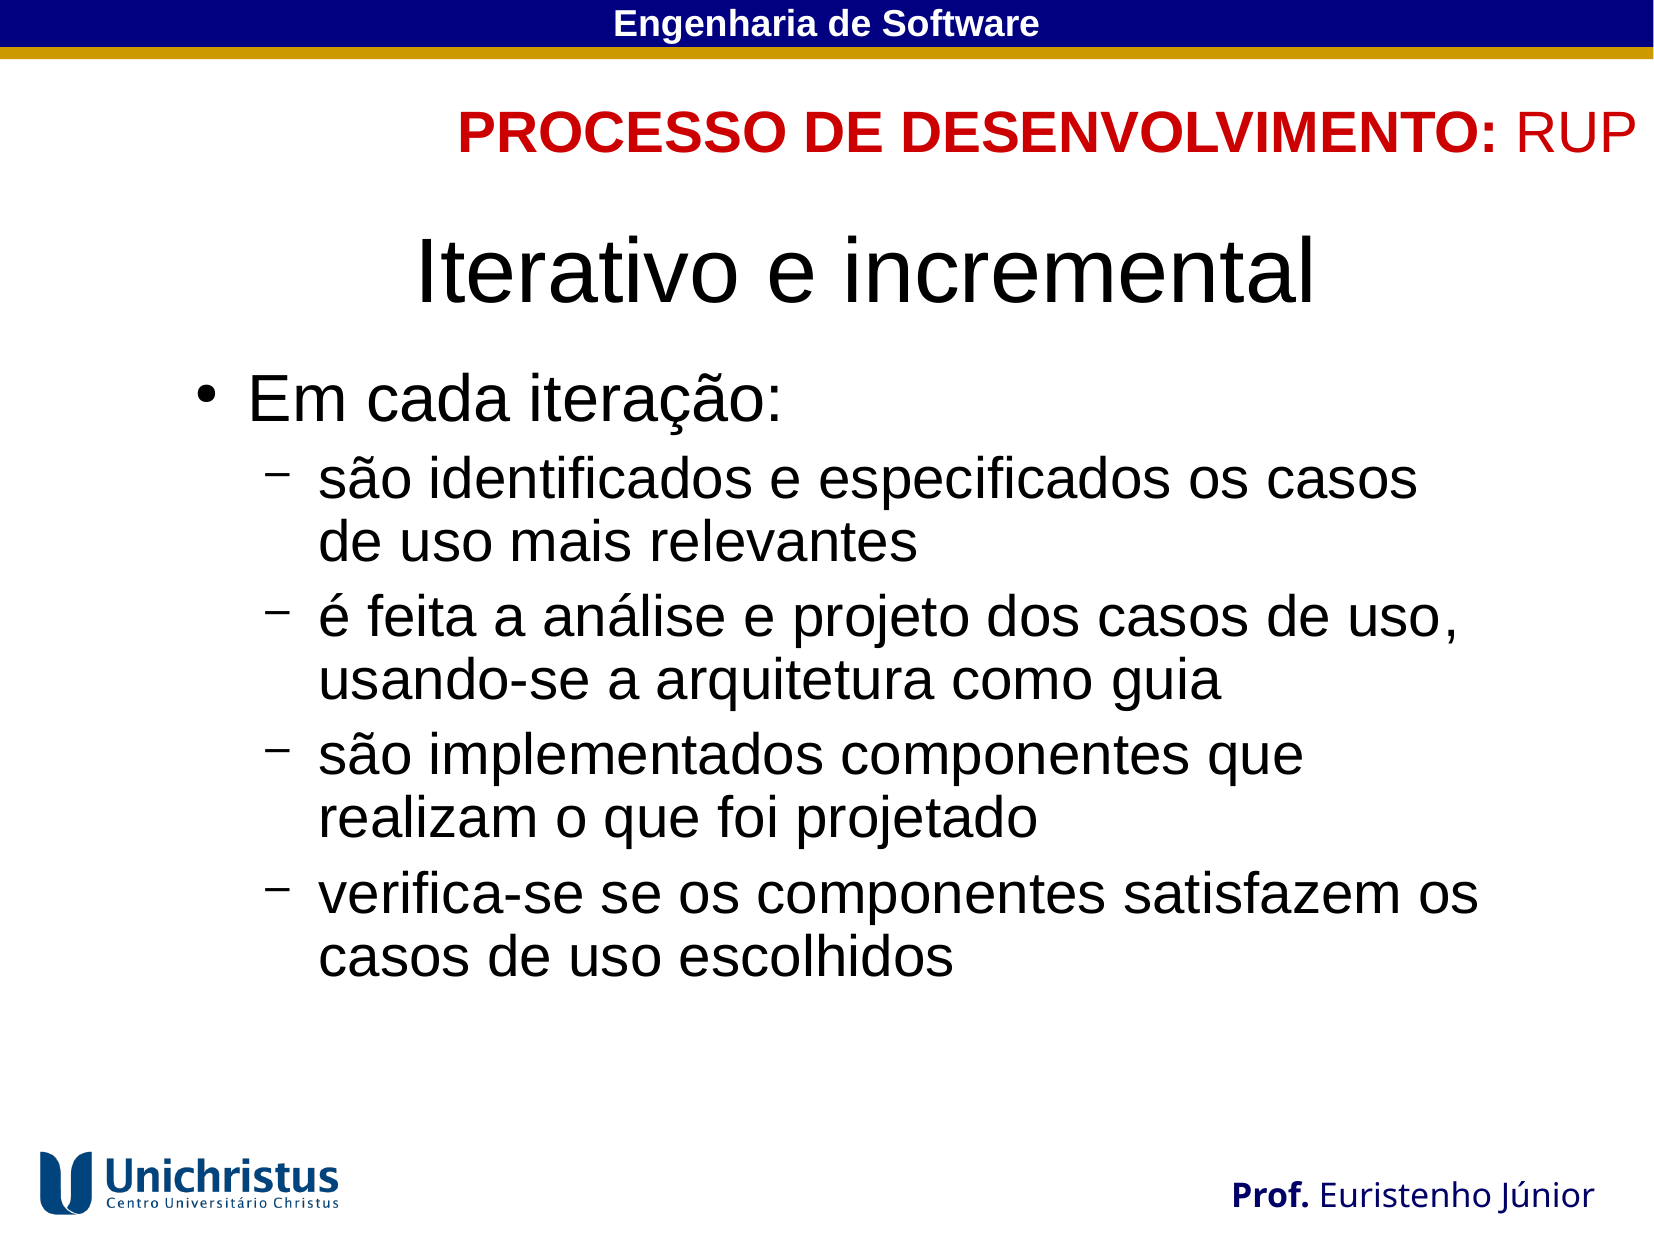

Engenharia de Software
PROCESSO DE DESENVOLVIMENTO: RUP
# Iterativo e incremental
Em cada iteração:
são identificados e especificados os casos de uso mais relevantes
é feita a análise e projeto dos casos de uso, usando-se a arquitetura como guia
são implementados componentes que realizam o que foi projetado
verifica-se se os componentes satisfazem os casos de uso escolhidos
Prof. Euristenho Júnior